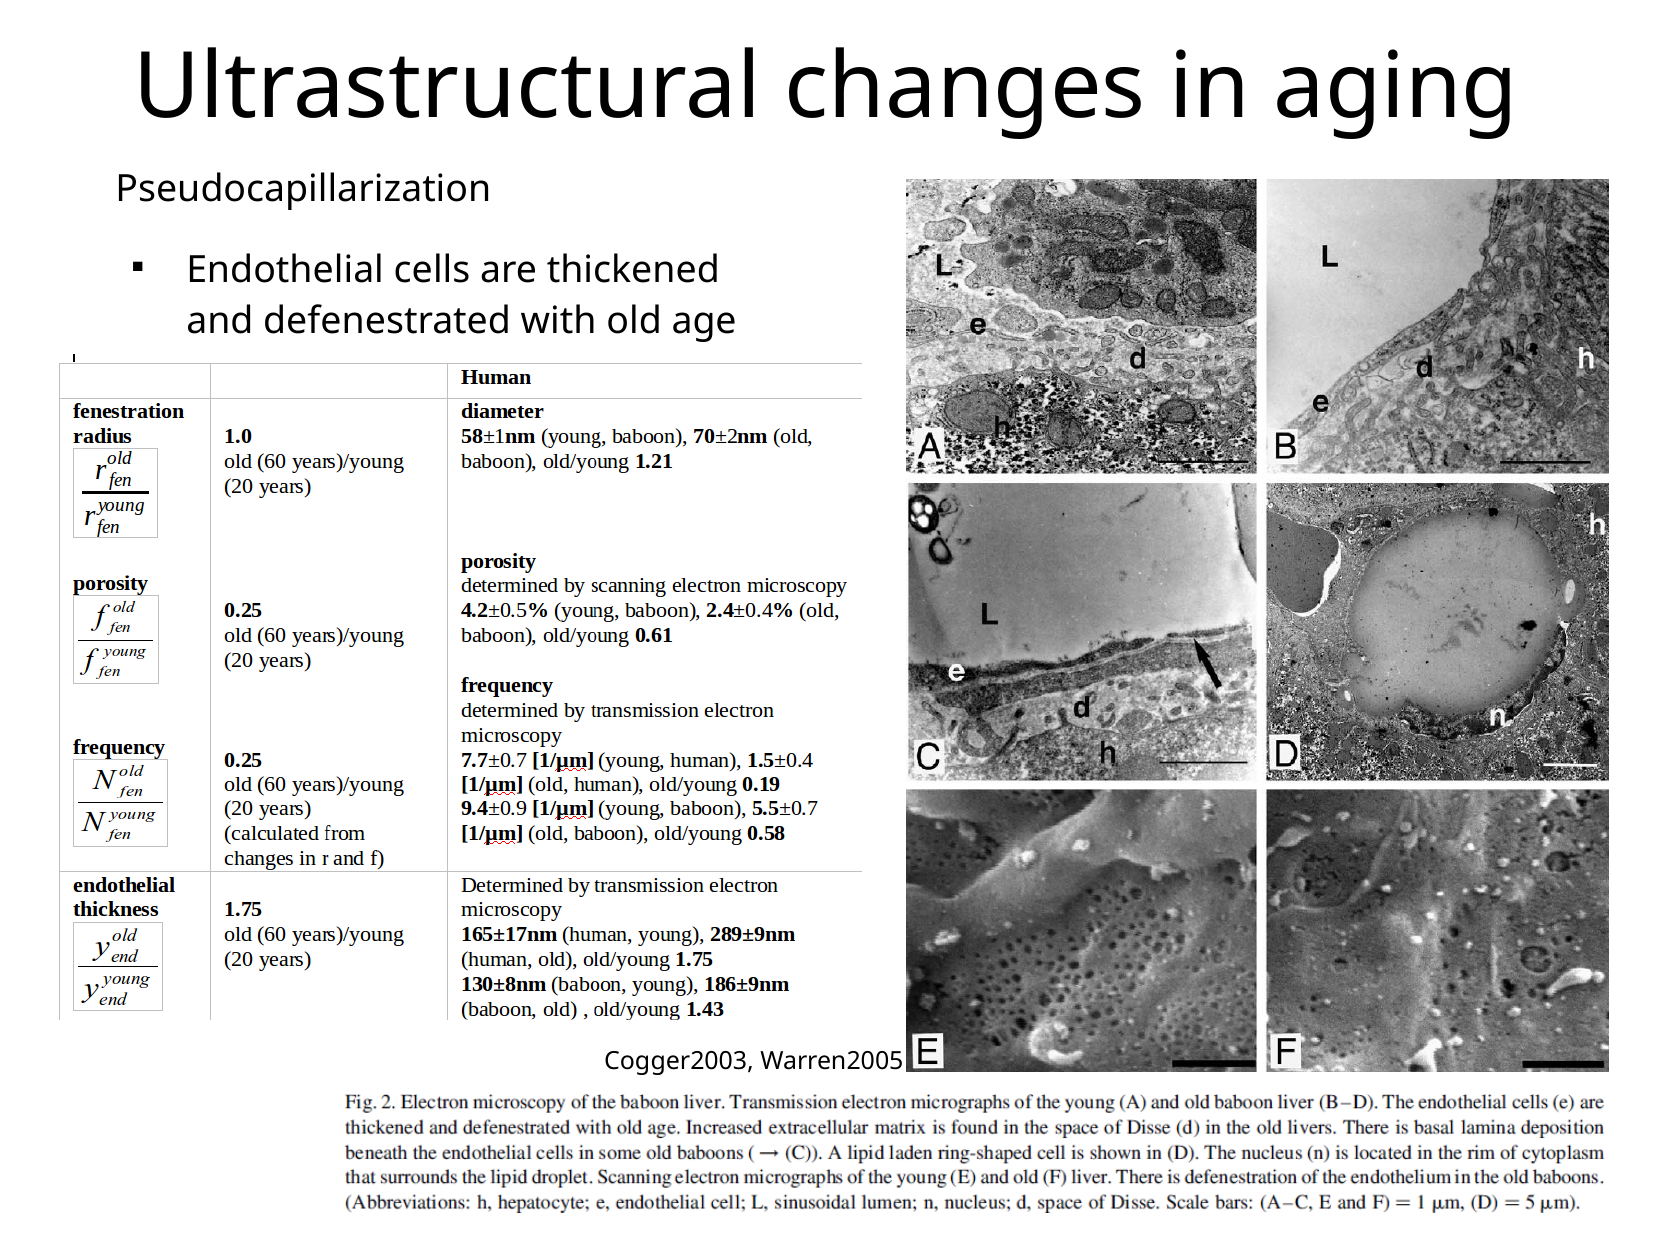

# Ultrastructural changes in aging
Pseudocapillarization
Endothelial cells are thickened and defenestrated with old age
Cogger2003, Warren2005